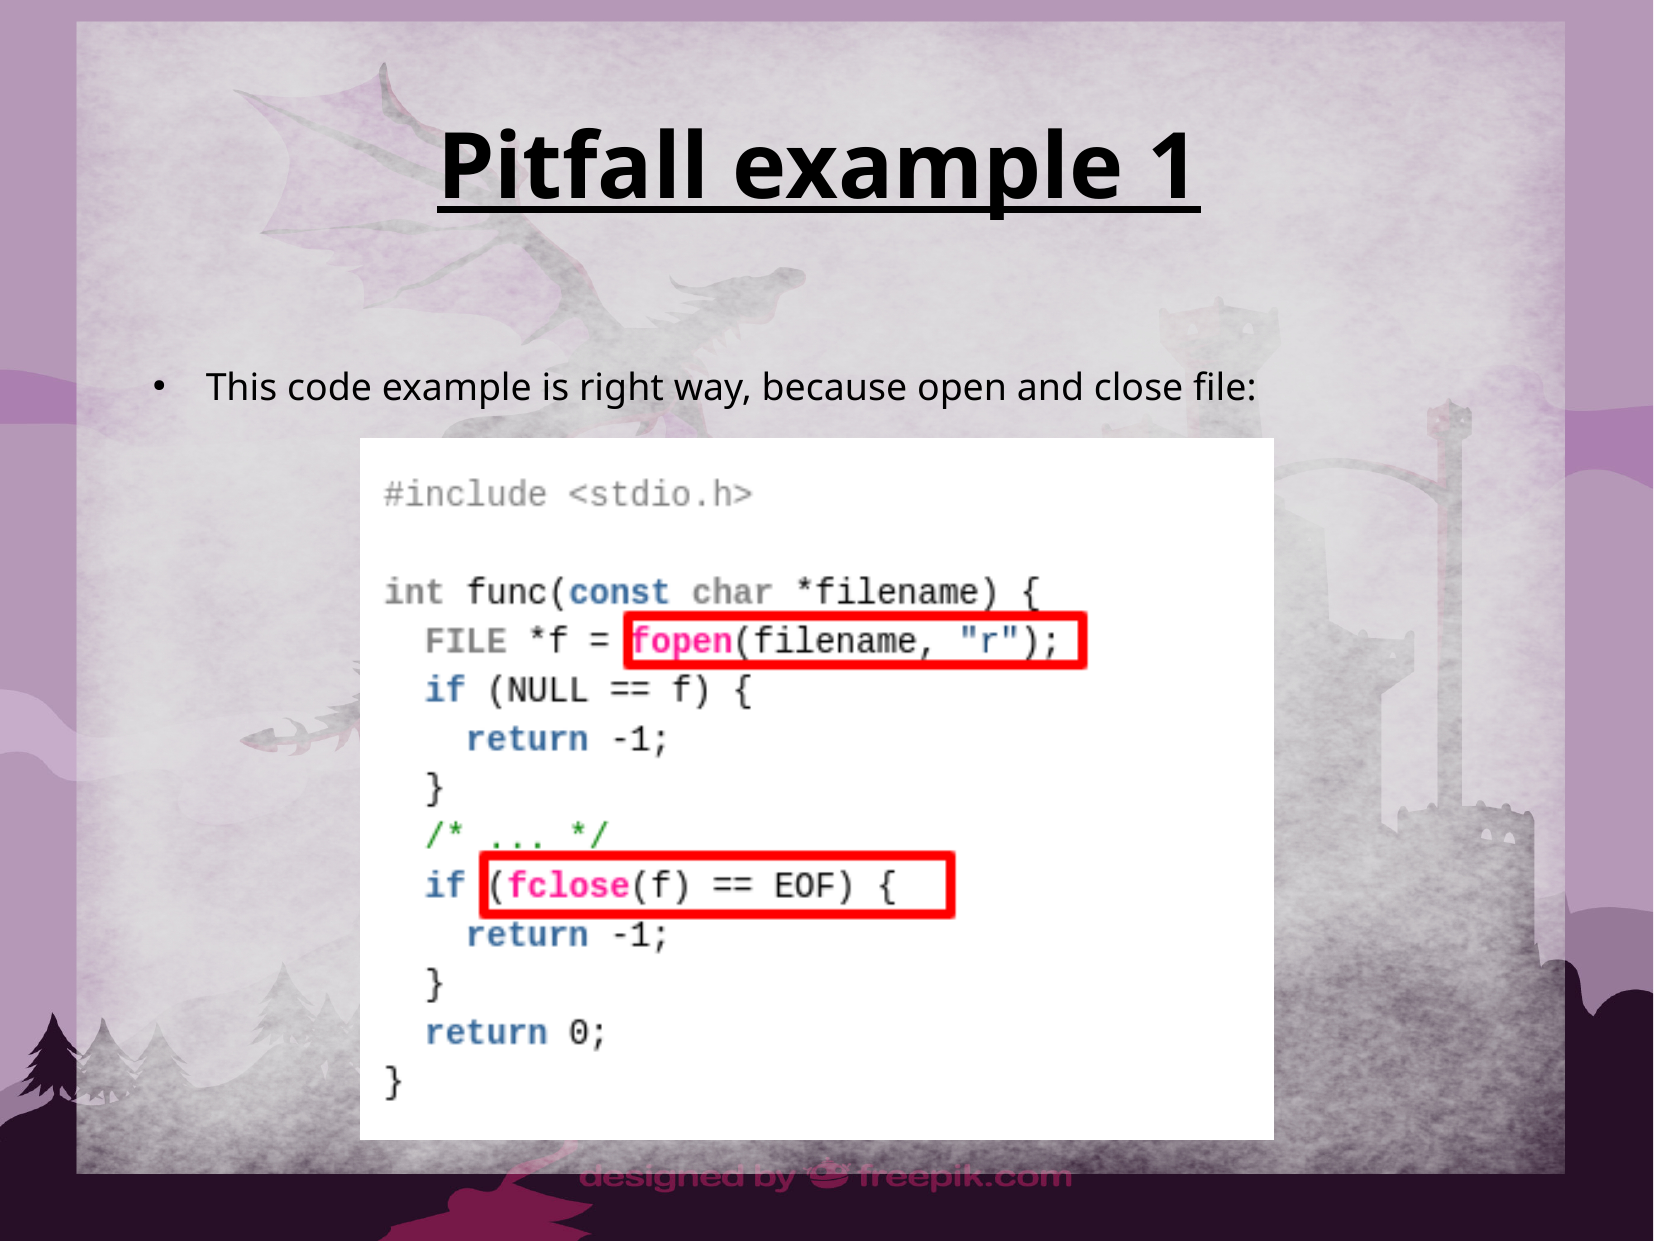

# Pitfall example 1
This code example is right way, because open and close file: